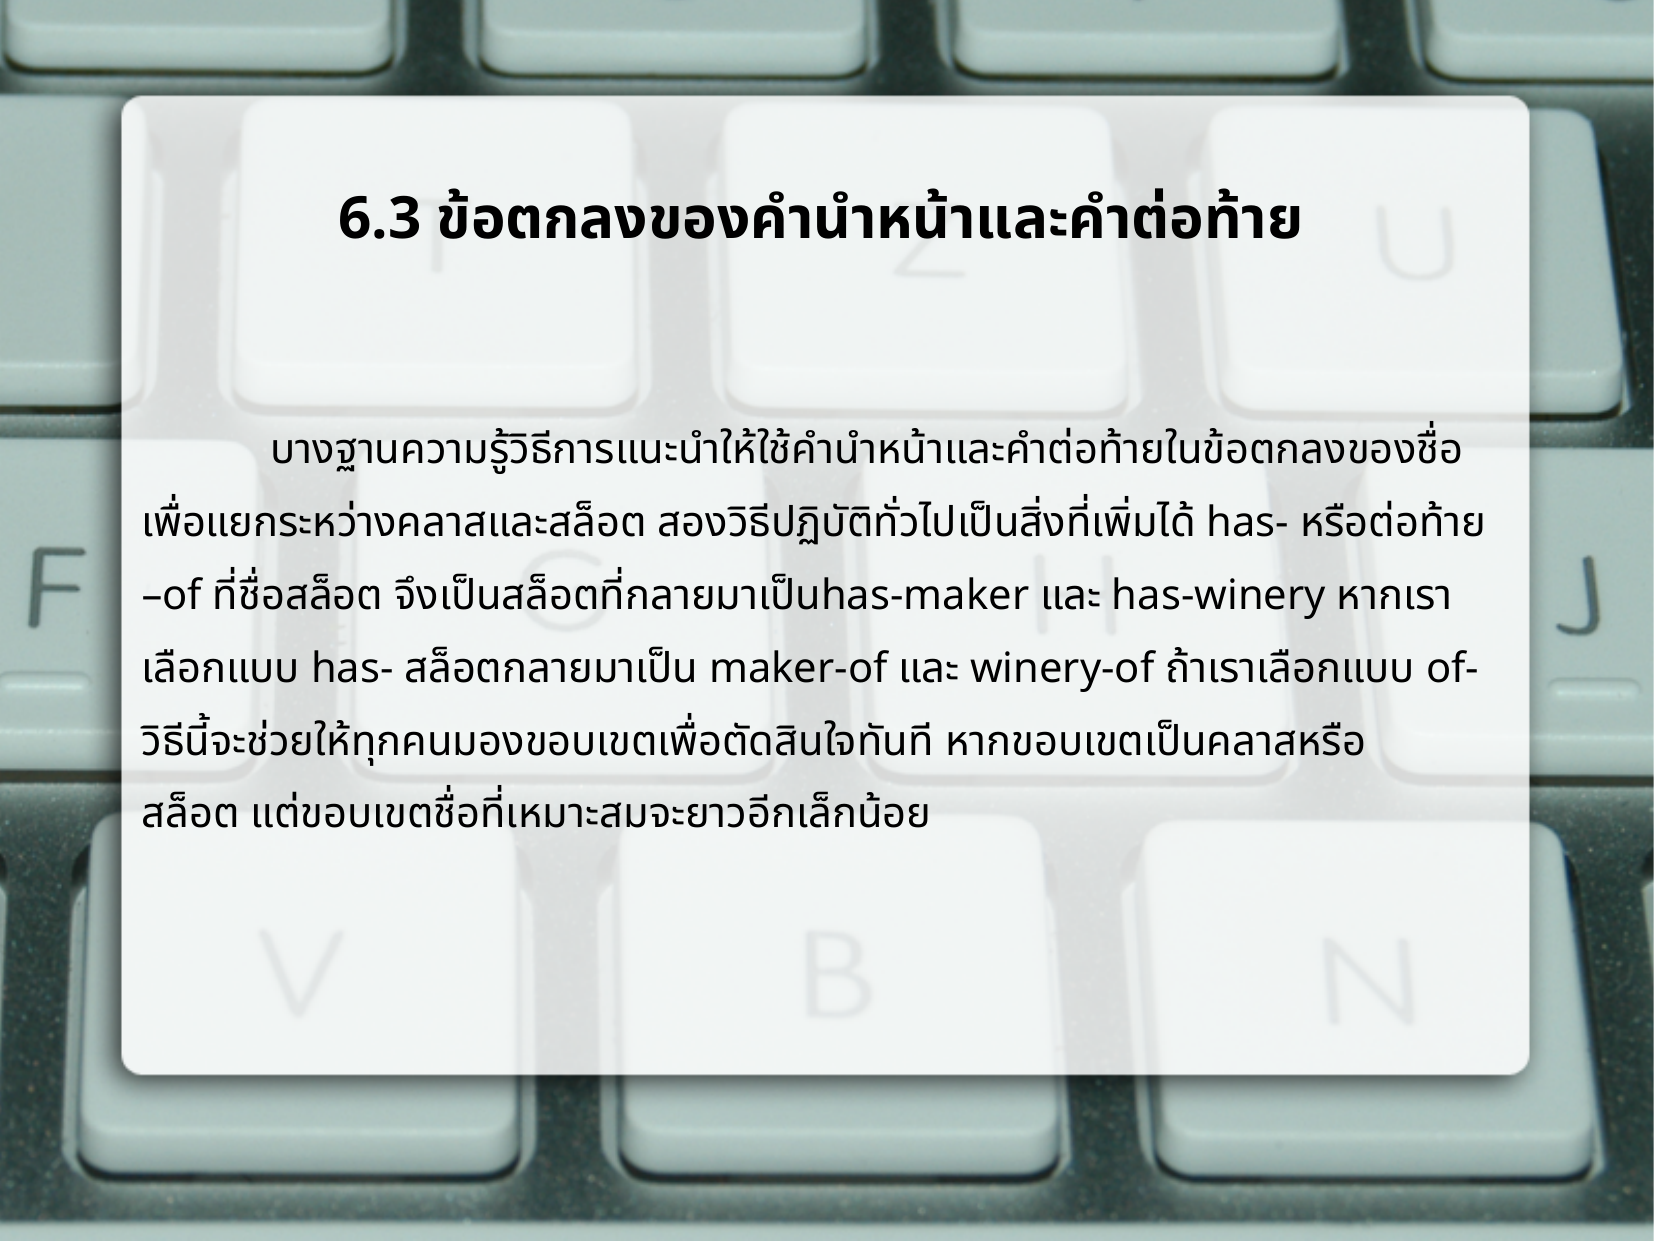

# 6.3 ข้อตกลงของคำนำหน้าและคำต่อท้าย
 บางฐานความรู้วิธีการแนะนำให้ใช้คำนำหน้าและคำต่อท้ายในข้อตกลงของชื่อเพื่อแยกระหว่างคลาสและสล็อต สองวิธีปฏิบัติทั่วไปเป็นสิ่งที่เพิ่มได้ has- หรือต่อท้าย –of ที่ชื่อสล็อต จึงเป็นสล็อตที่กลายมาเป็นhas-maker และ has-winery หากเราเลือกแบบ has- สล็อตกลายมาเป็น maker-of และ winery-of ถ้าเราเลือกแบบ of- วิธีนี้จะช่วยให้ทุกคนมองขอบเขตเพื่อตัดสินใจทันที หากขอบเขตเป็นคลาสหรือสล็อต แต่ขอบเขตชื่อที่เหมาะสมจะยาวอีกเล็กน้อย